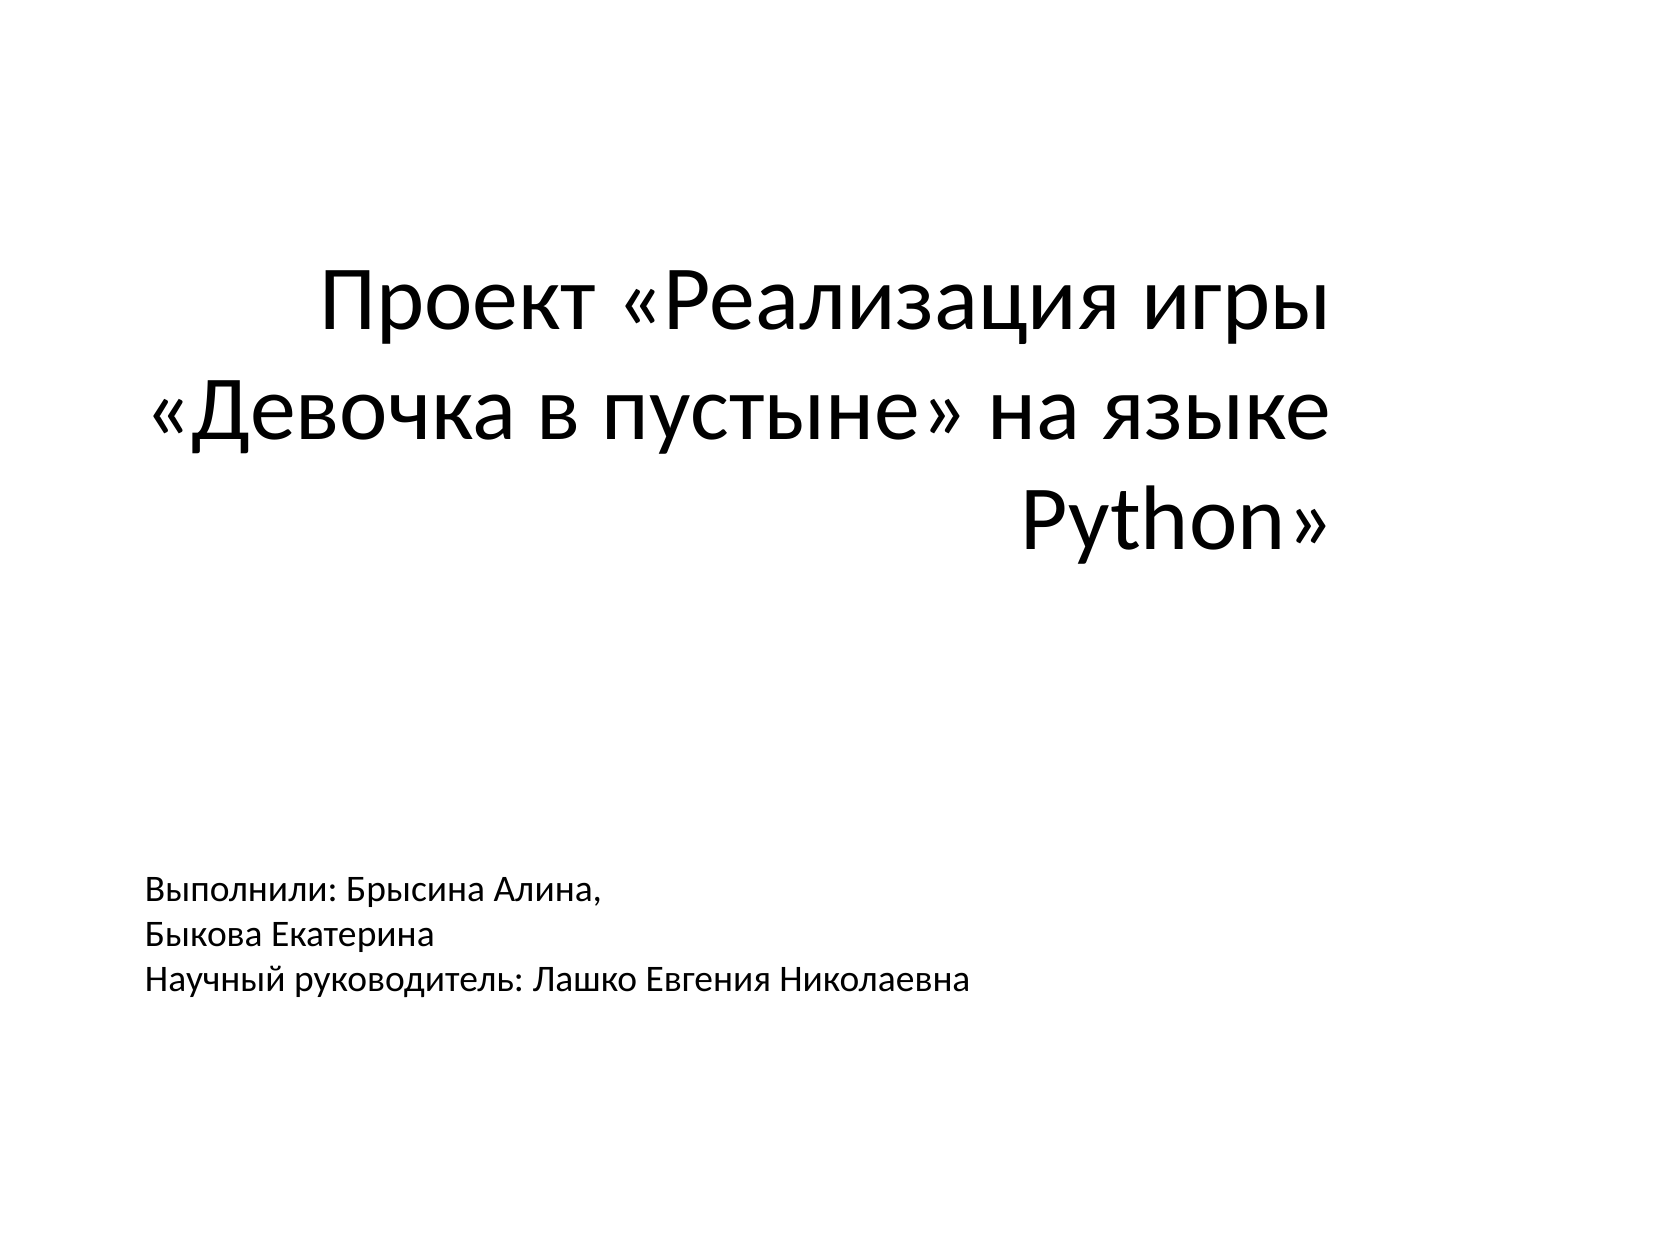

Проект «Реализация игры «Девочка в пустыне» на языке Python»
Выполнили: Брысина Алина,
Быкова Екатерина
Научный руководитель: Лашко Евгения Николаевна